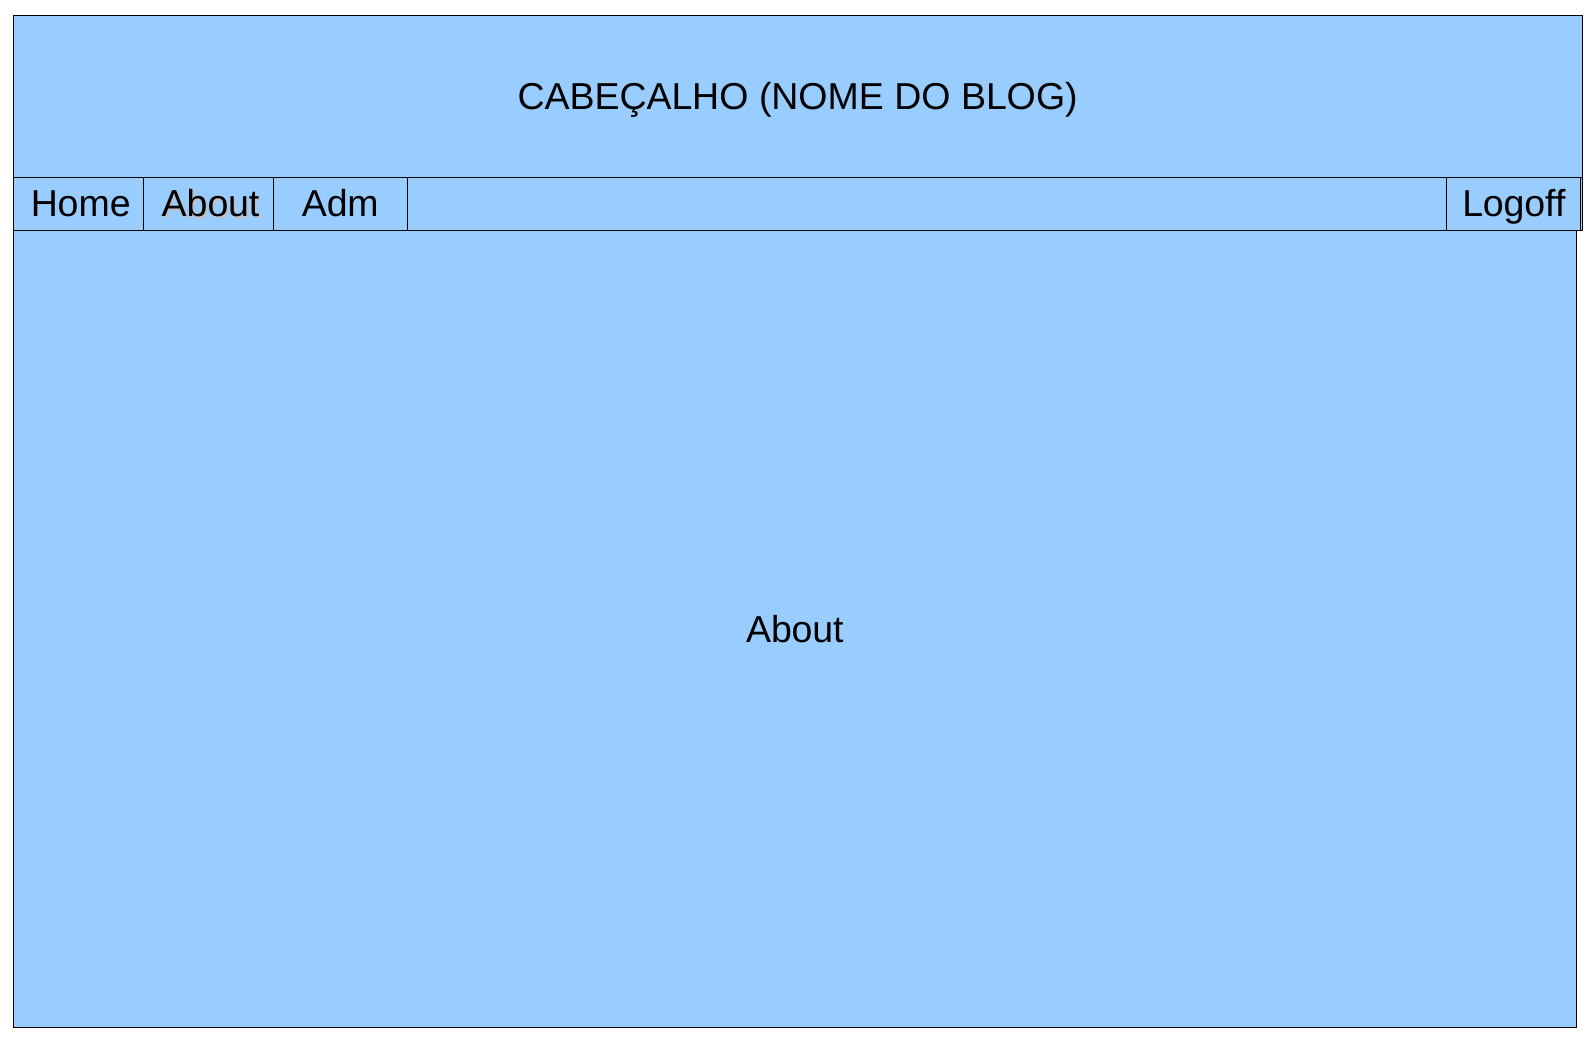

CABEÇALHO (NOME DO BLOG)
Logoff
Home
About
Adm
About